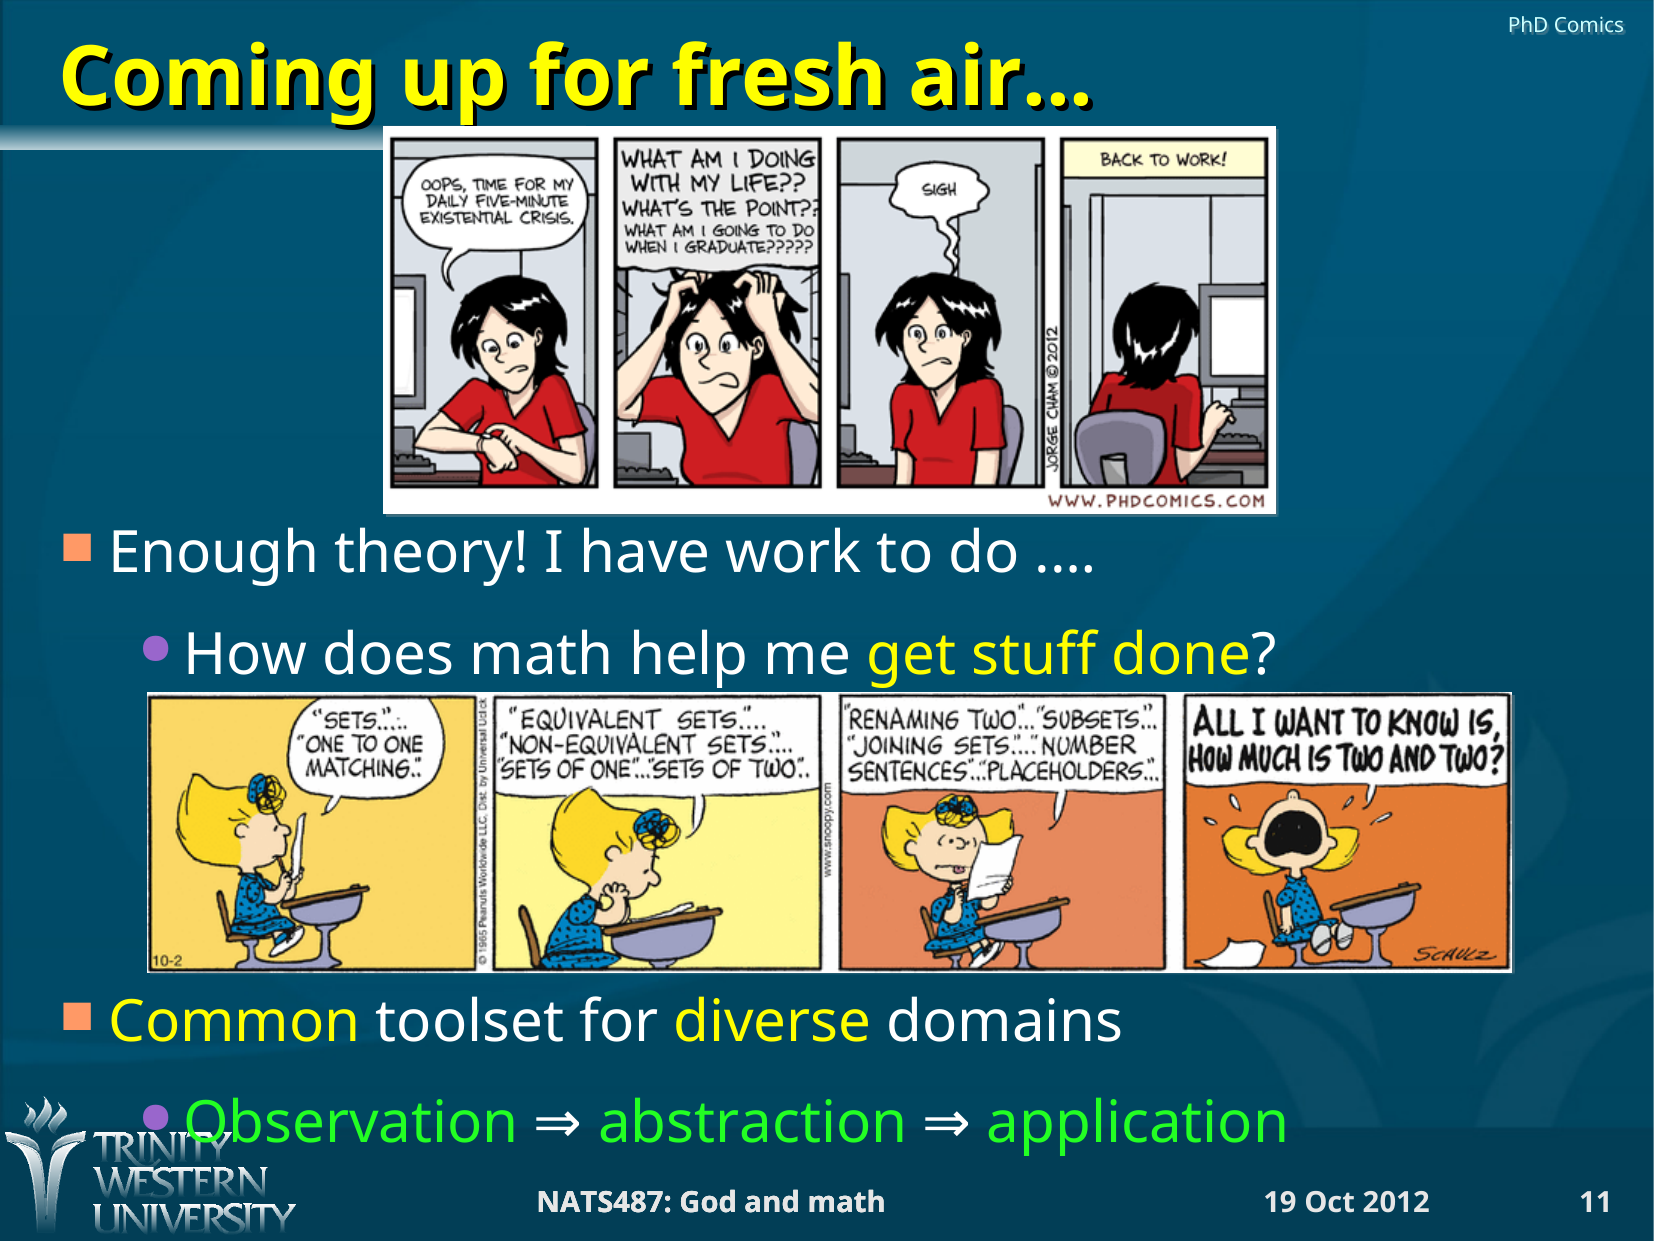

PhD Comics
# Coming up for fresh air...
Enough theory! I have work to do .…
How does math help me get stuff done?
Common toolset for diverse domains
Observation ⇒ abstraction ⇒ application
NATS487: God and math
19 Oct 2012
11